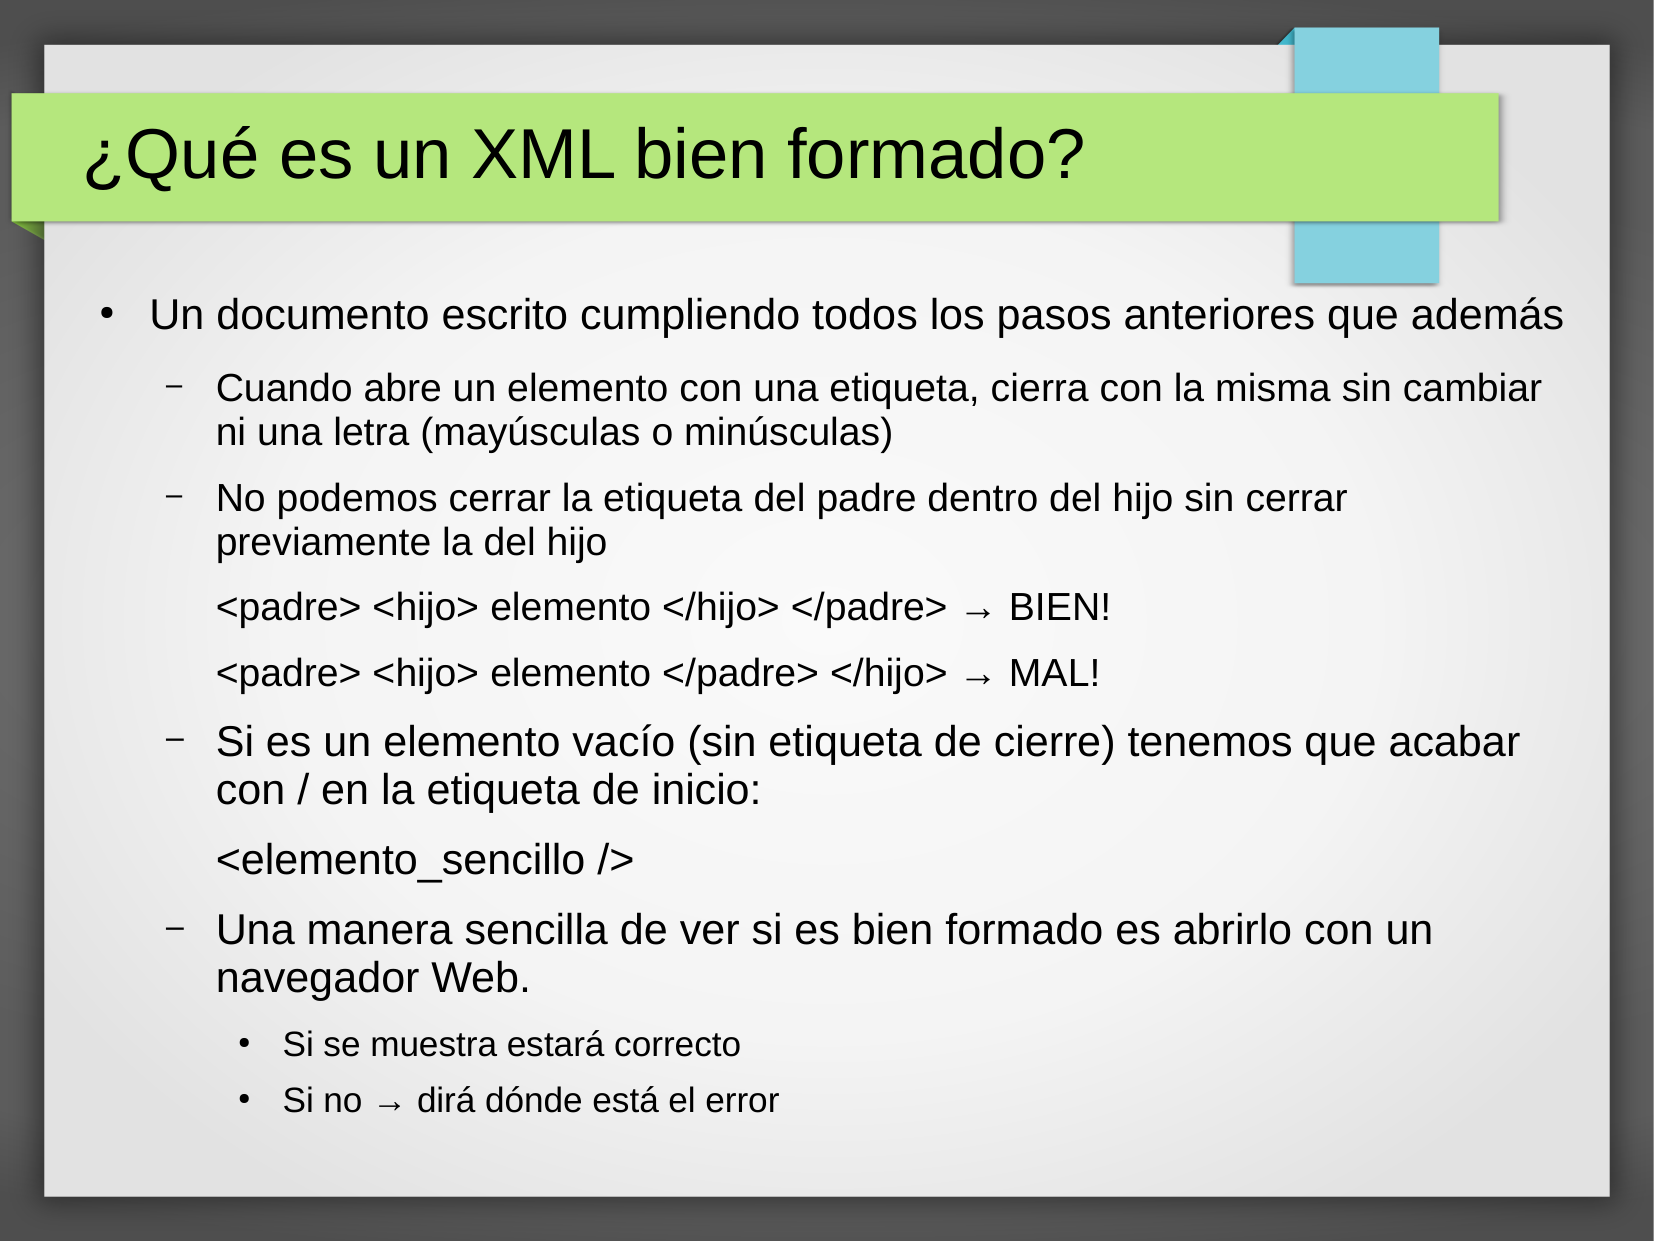

# ¿Qué es un XML bien formado?
Un documento escrito cumpliendo todos los pasos anteriores que además
Cuando abre un elemento con una etiqueta, cierra con la misma sin cambiar ni una letra (mayúsculas o minúsculas)
No podemos cerrar la etiqueta del padre dentro del hijo sin cerrar previamente la del hijo
<padre> <hijo> elemento </hijo> </padre> → BIEN!
<padre> <hijo> elemento </padre> </hijo> → MAL!
Si es un elemento vacío (sin etiqueta de cierre) tenemos que acabar con / en la etiqueta de inicio:
<elemento_sencillo />
Una manera sencilla de ver si es bien formado es abrirlo con un navegador Web.
Si se muestra estará correcto
Si no → dirá dónde está el error